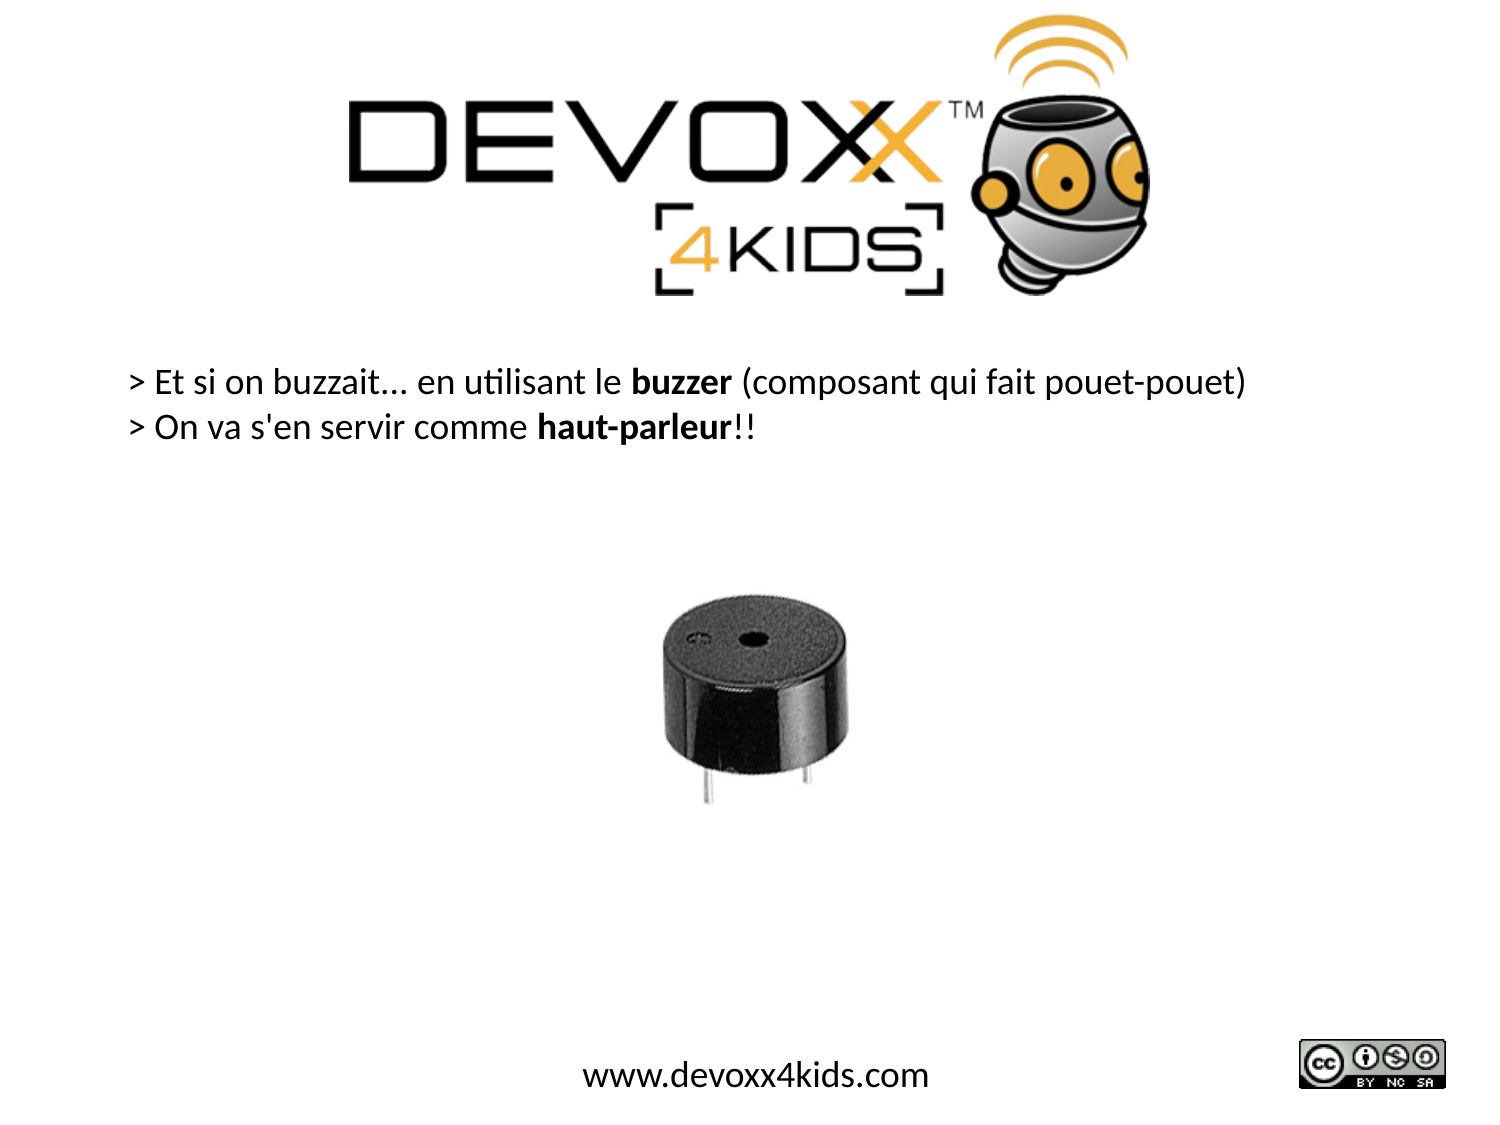

# > Et si on buzzait... en utilisant le buzzer (composant qui fait pouet-pouet) > On va s'en servir comme haut-parleur!!